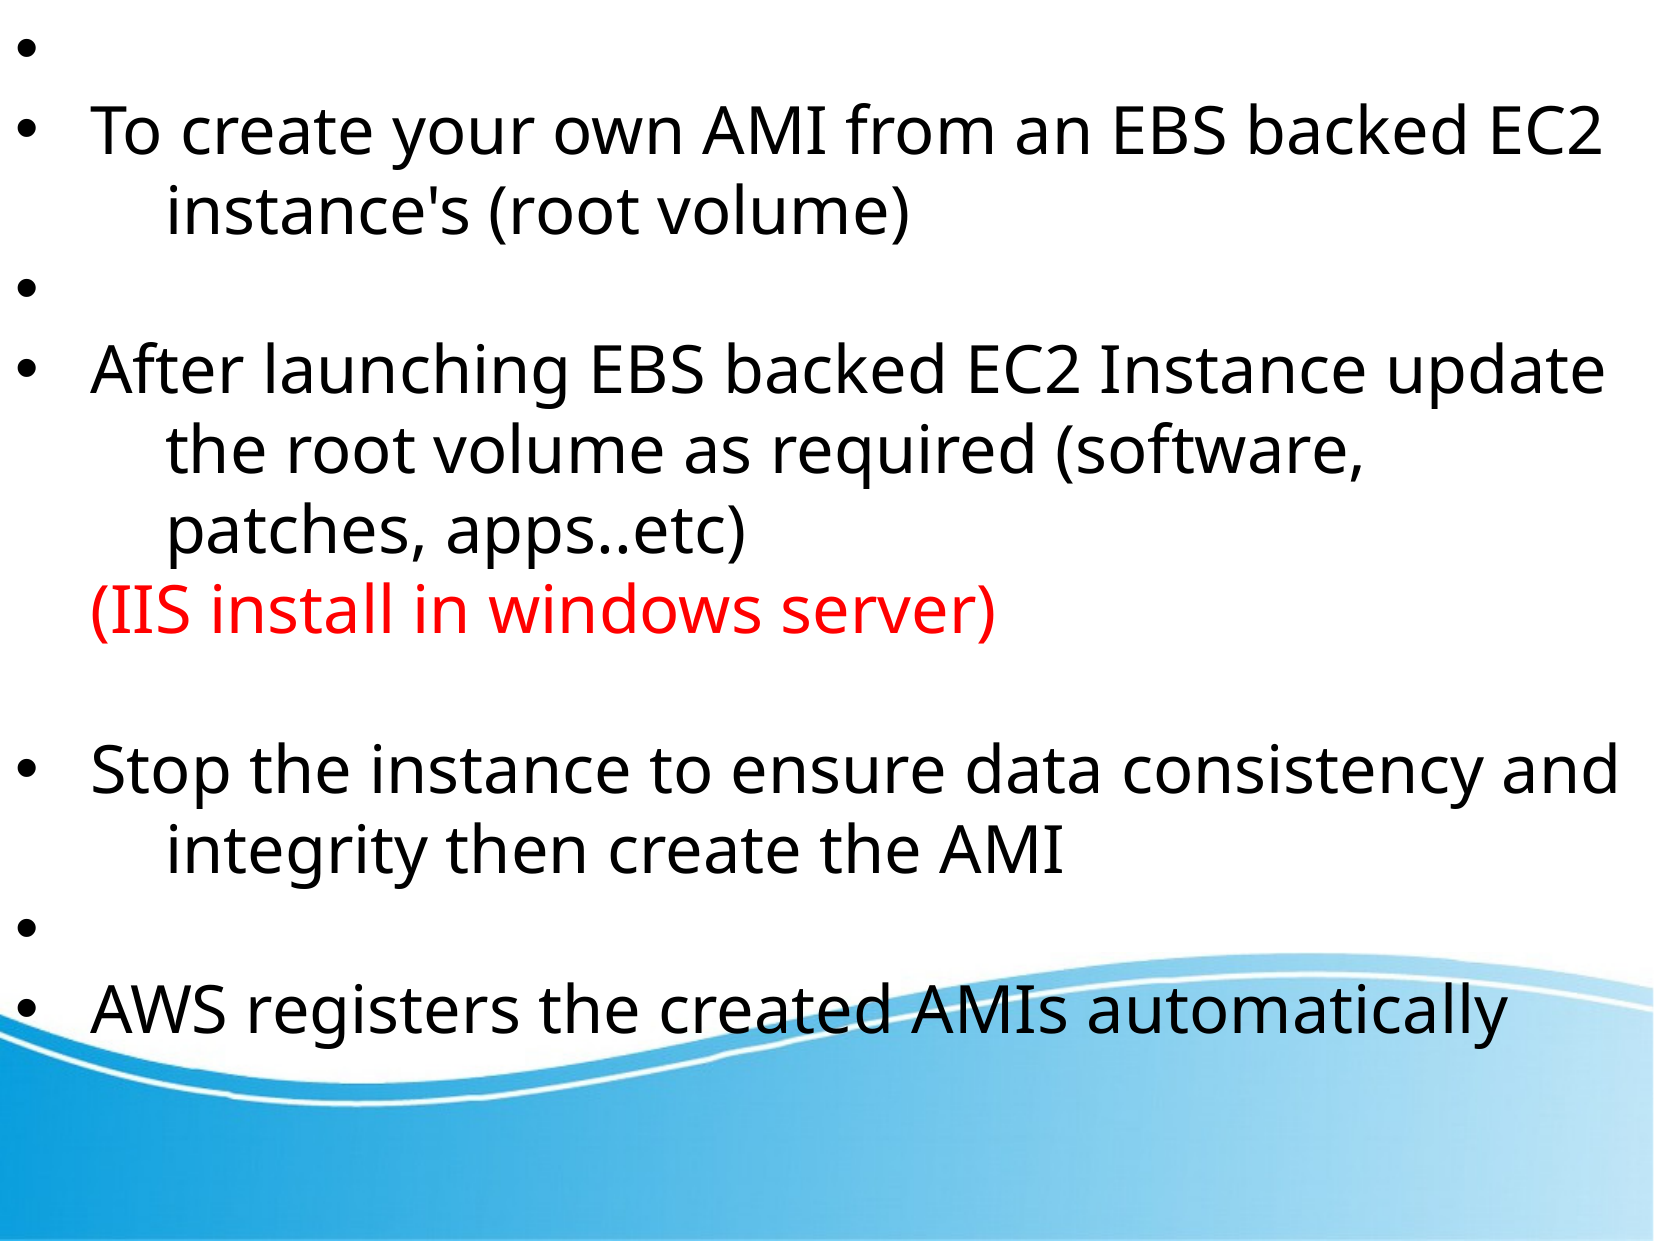

To create your own AMI from an EBS backed EC2 instance's (root volume)
After launching EBS backed EC2 Instance update the root volume as required (software, patches, apps..etc)
	(IIS install in windows server)
Stop the instance to ensure data consistency and integrity then create the AMI
AWS registers the created AMIs automatically